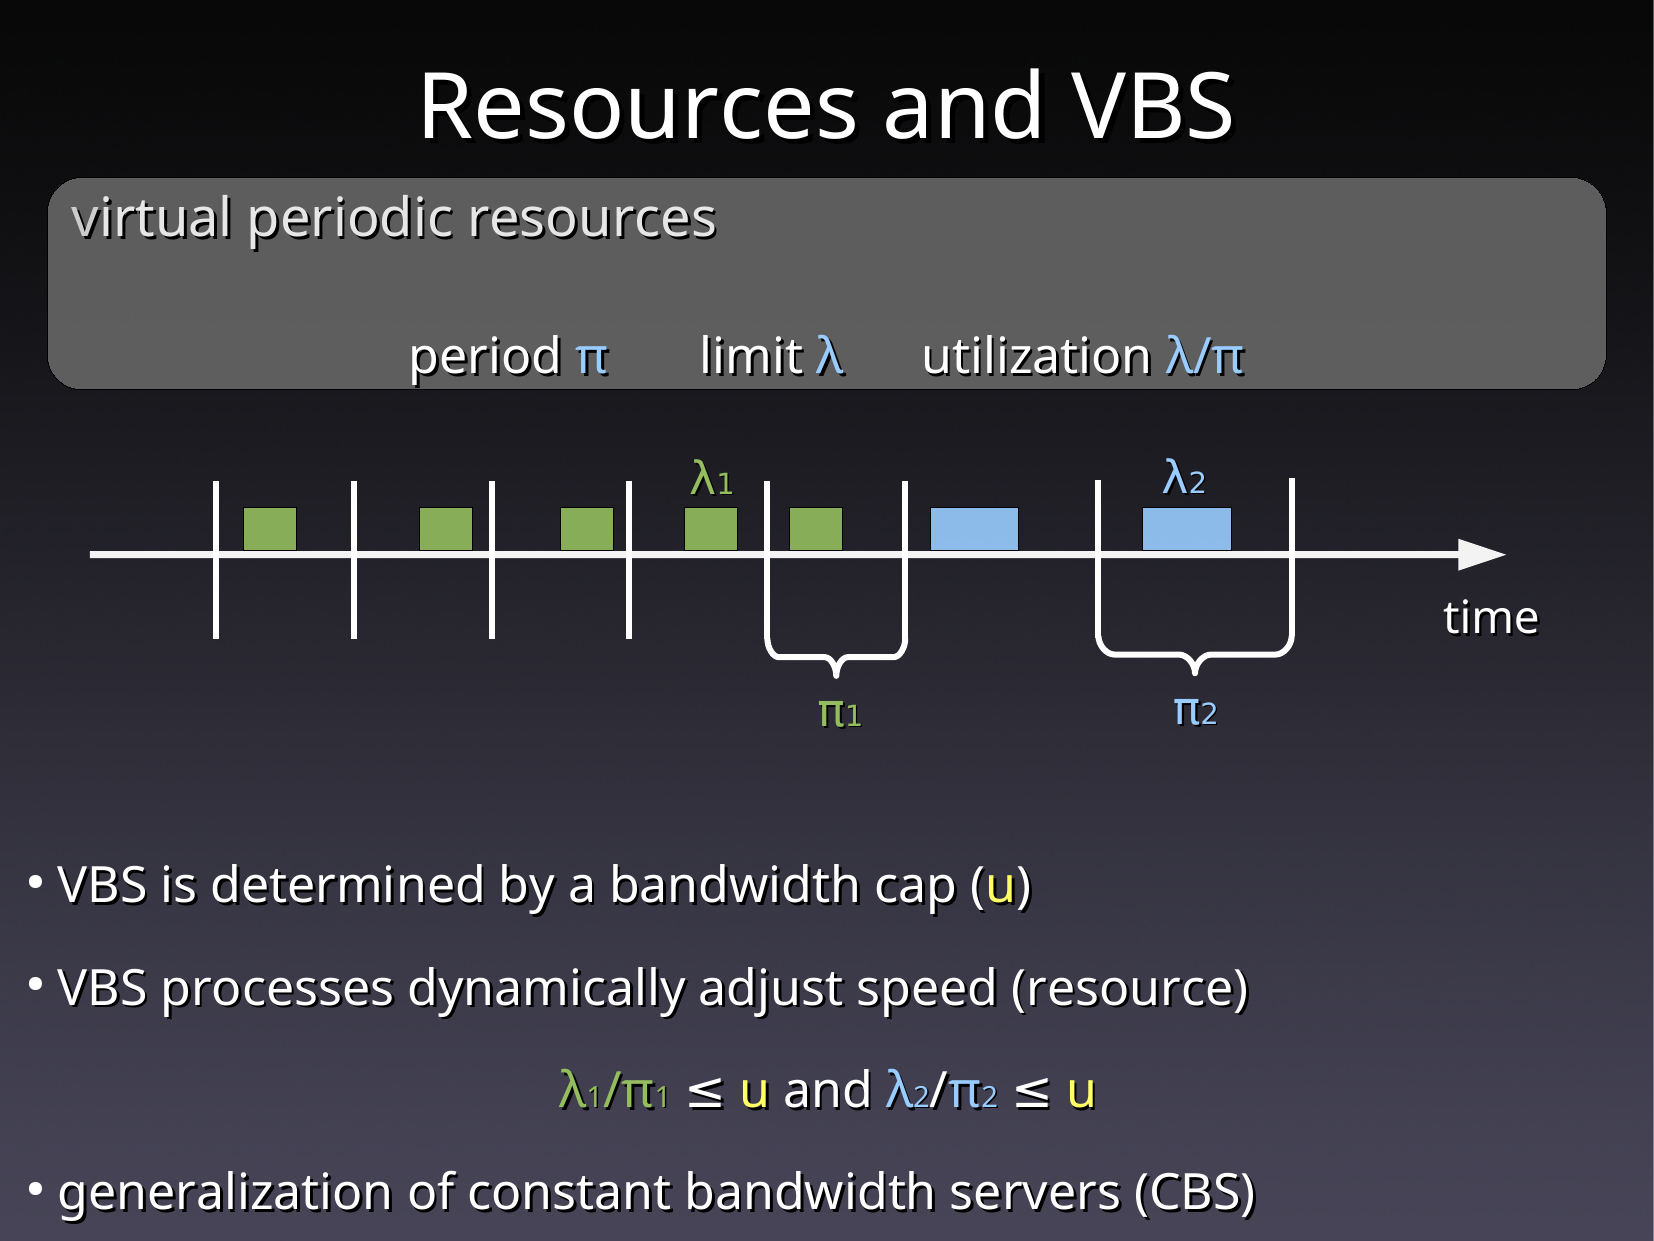

# Resources and VBS
 virtual periodic resources
period π limit λ utilization λ/π
λ2
λ1
time
π2
π1
 VBS is determined by a bandwidth cap (u)
 VBS processes dynamically adjust speed (resource)
λ1/π1 ≤ u and λ2/π2 ≤ u
 generalization of constant bandwidth servers (CBS)
[Abeni and Buttazzo 2004]